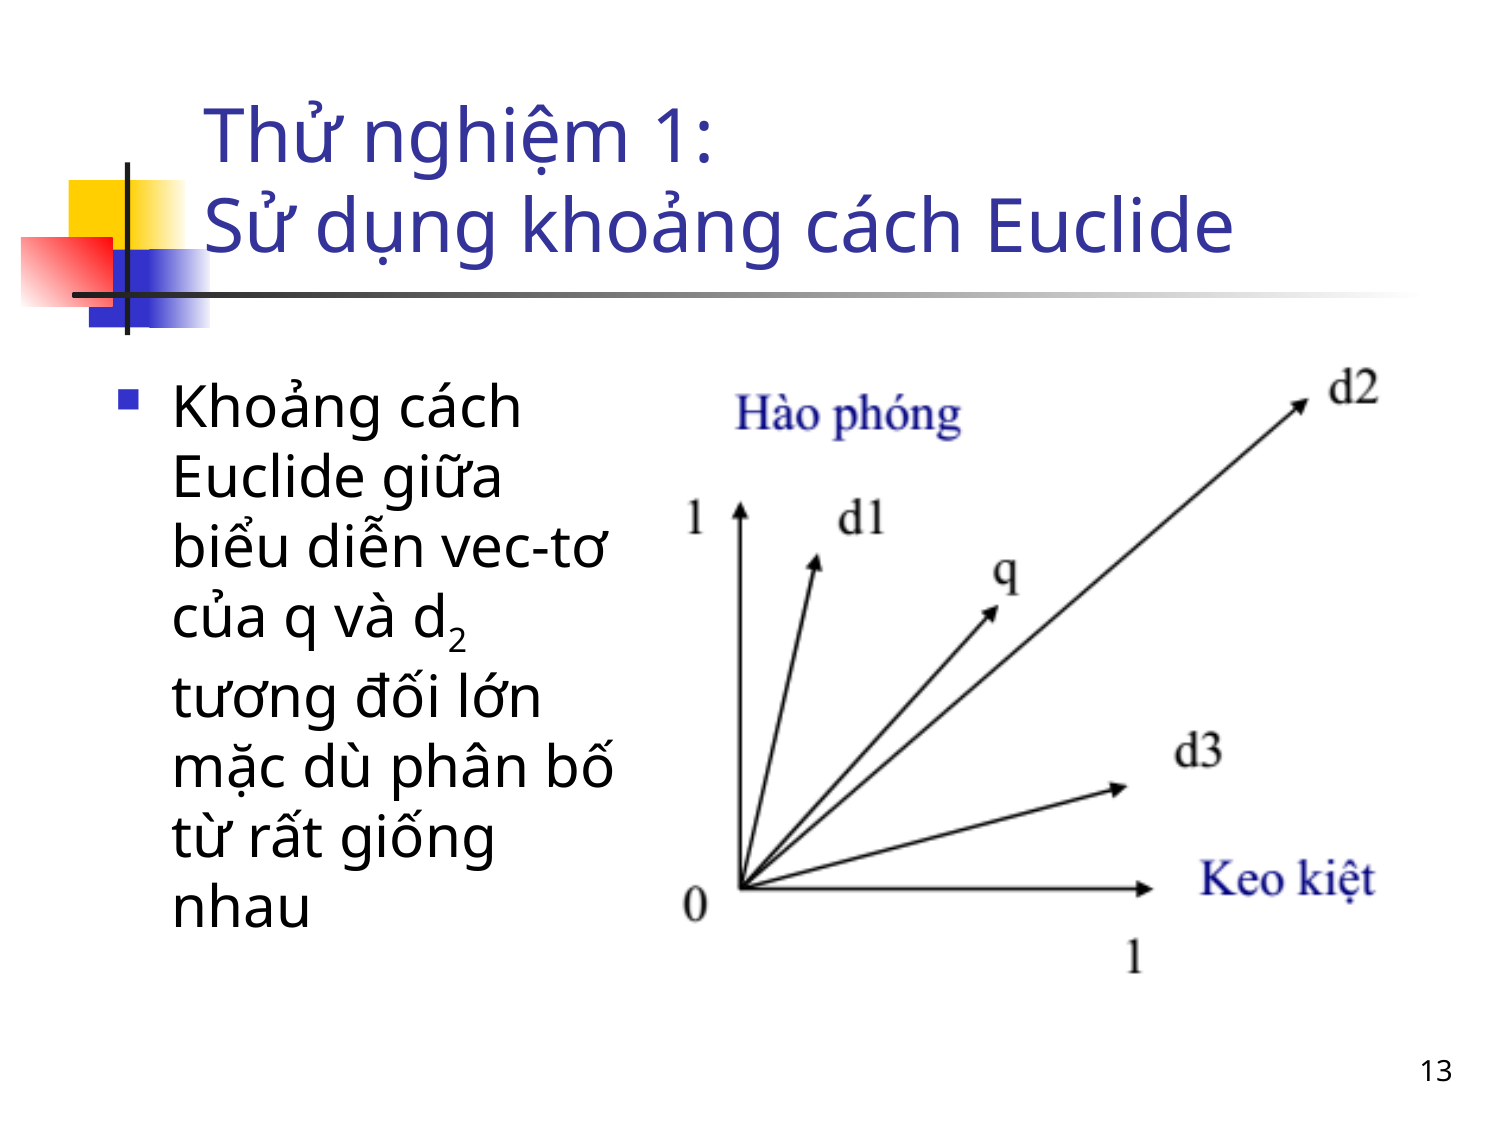

# Thử nghiệm 1: Sử dụng khoảng cách Euclide
Khoảng cách Euclide giữa biểu diễn vec-tơ của q và d2 tương đối lớn mặc dù phân bố từ rất giống nhau